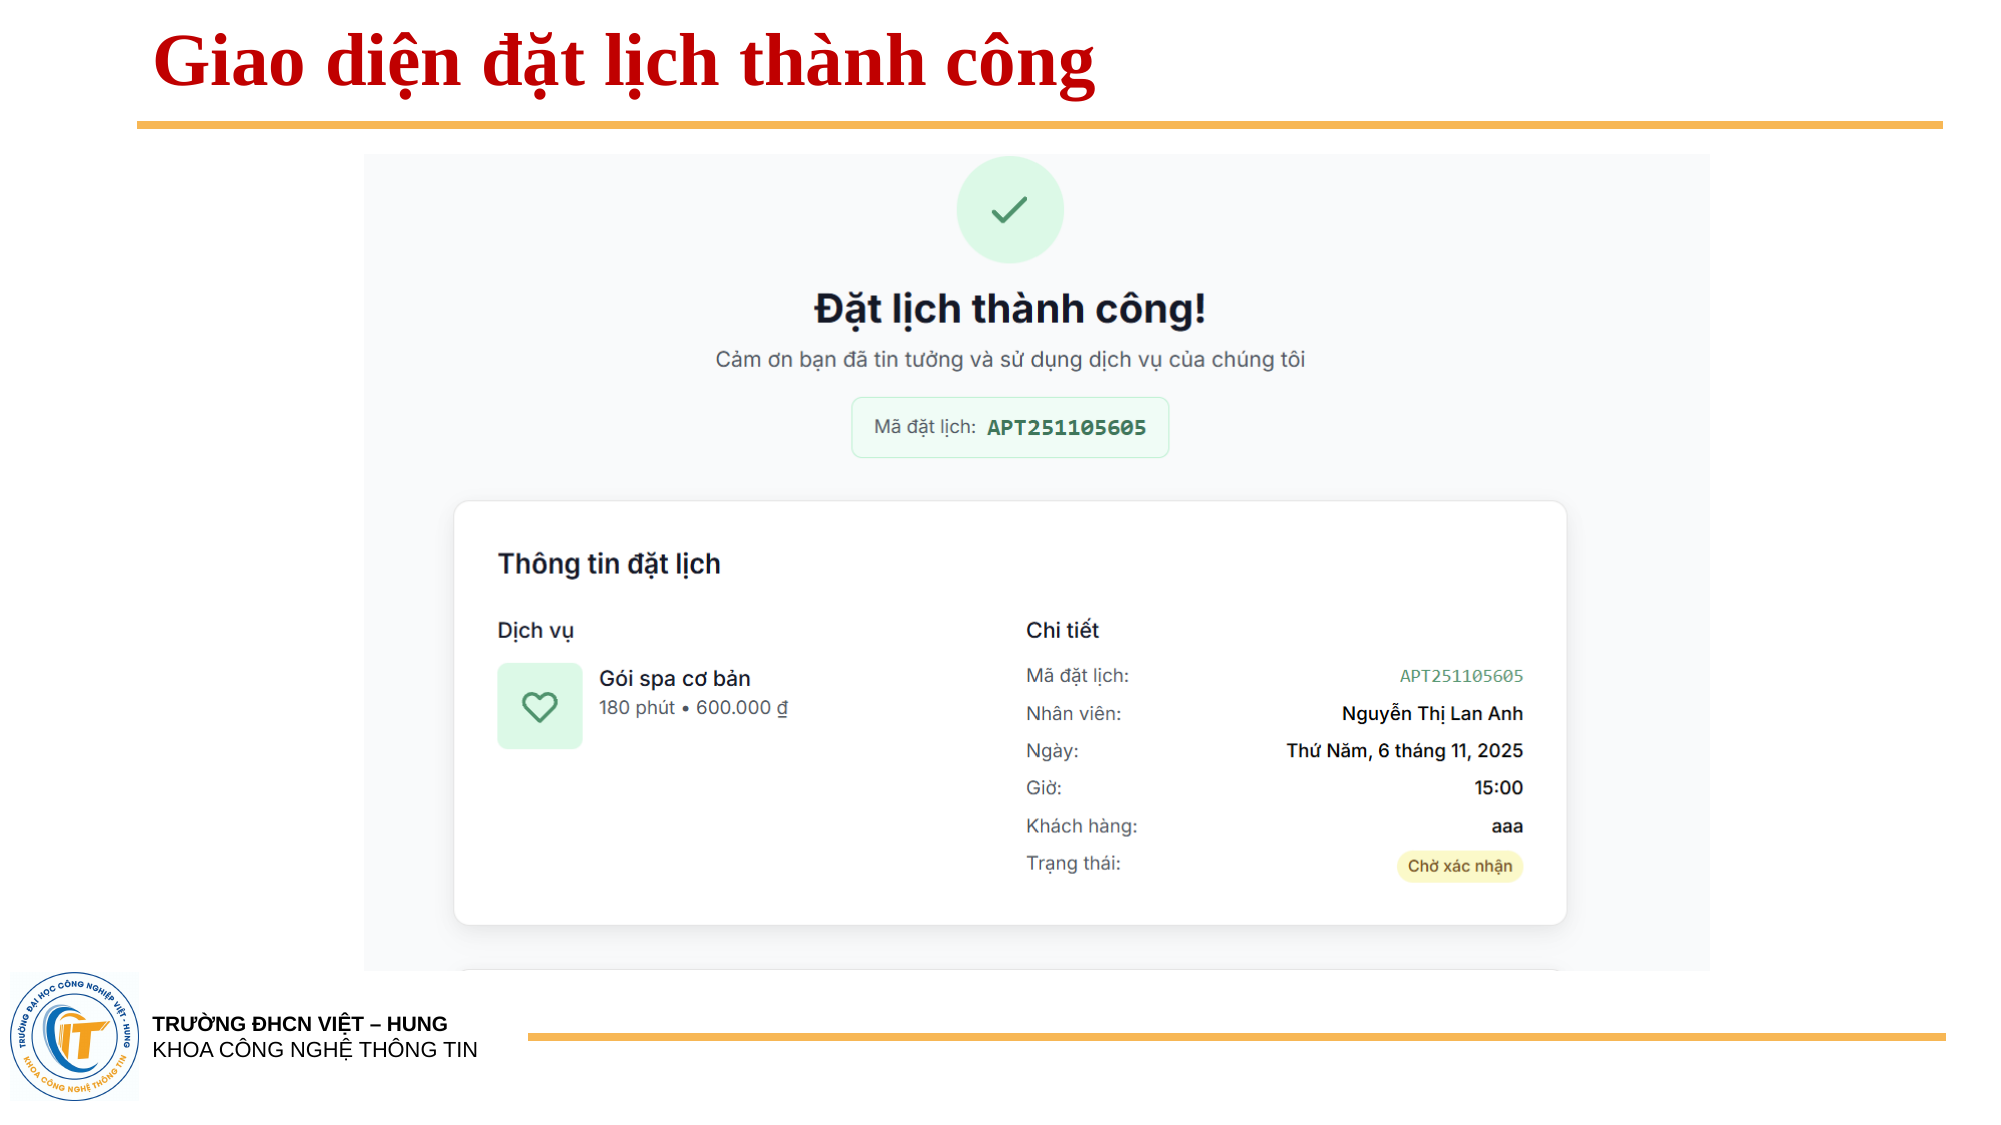

# Giao diện đặt lịch thành công